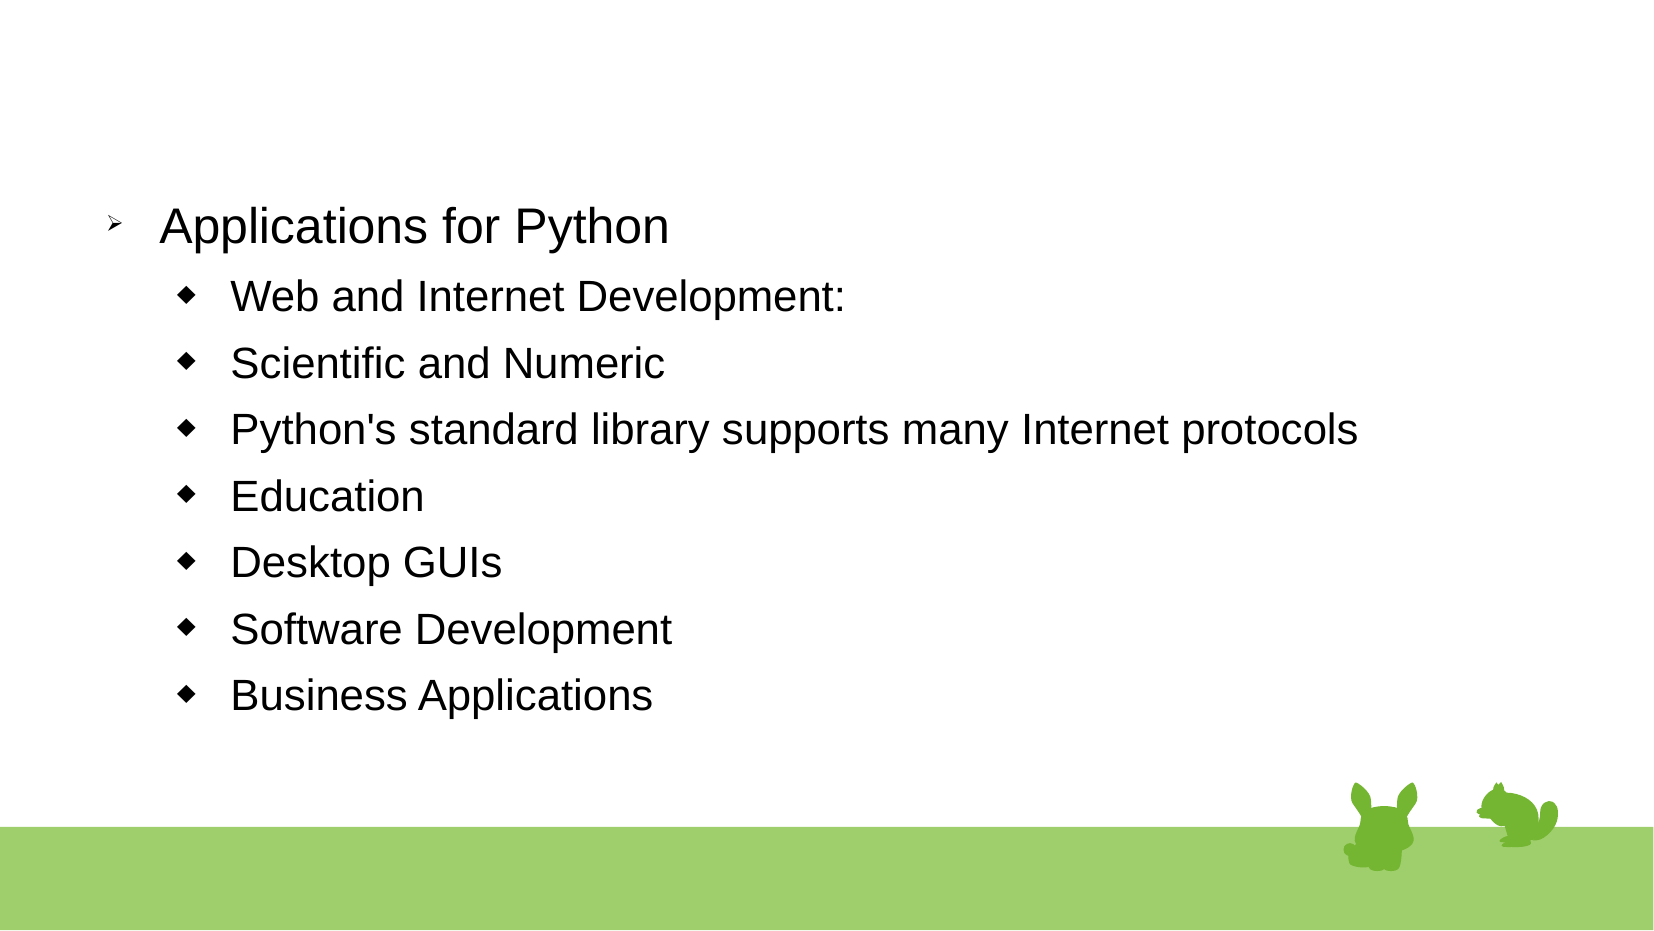

#
Applications for Python
Web and Internet Development:
Scientific and Numeric
Python's standard library supports many Internet protocols
Education
Desktop GUIs
Software Development
Business Applications